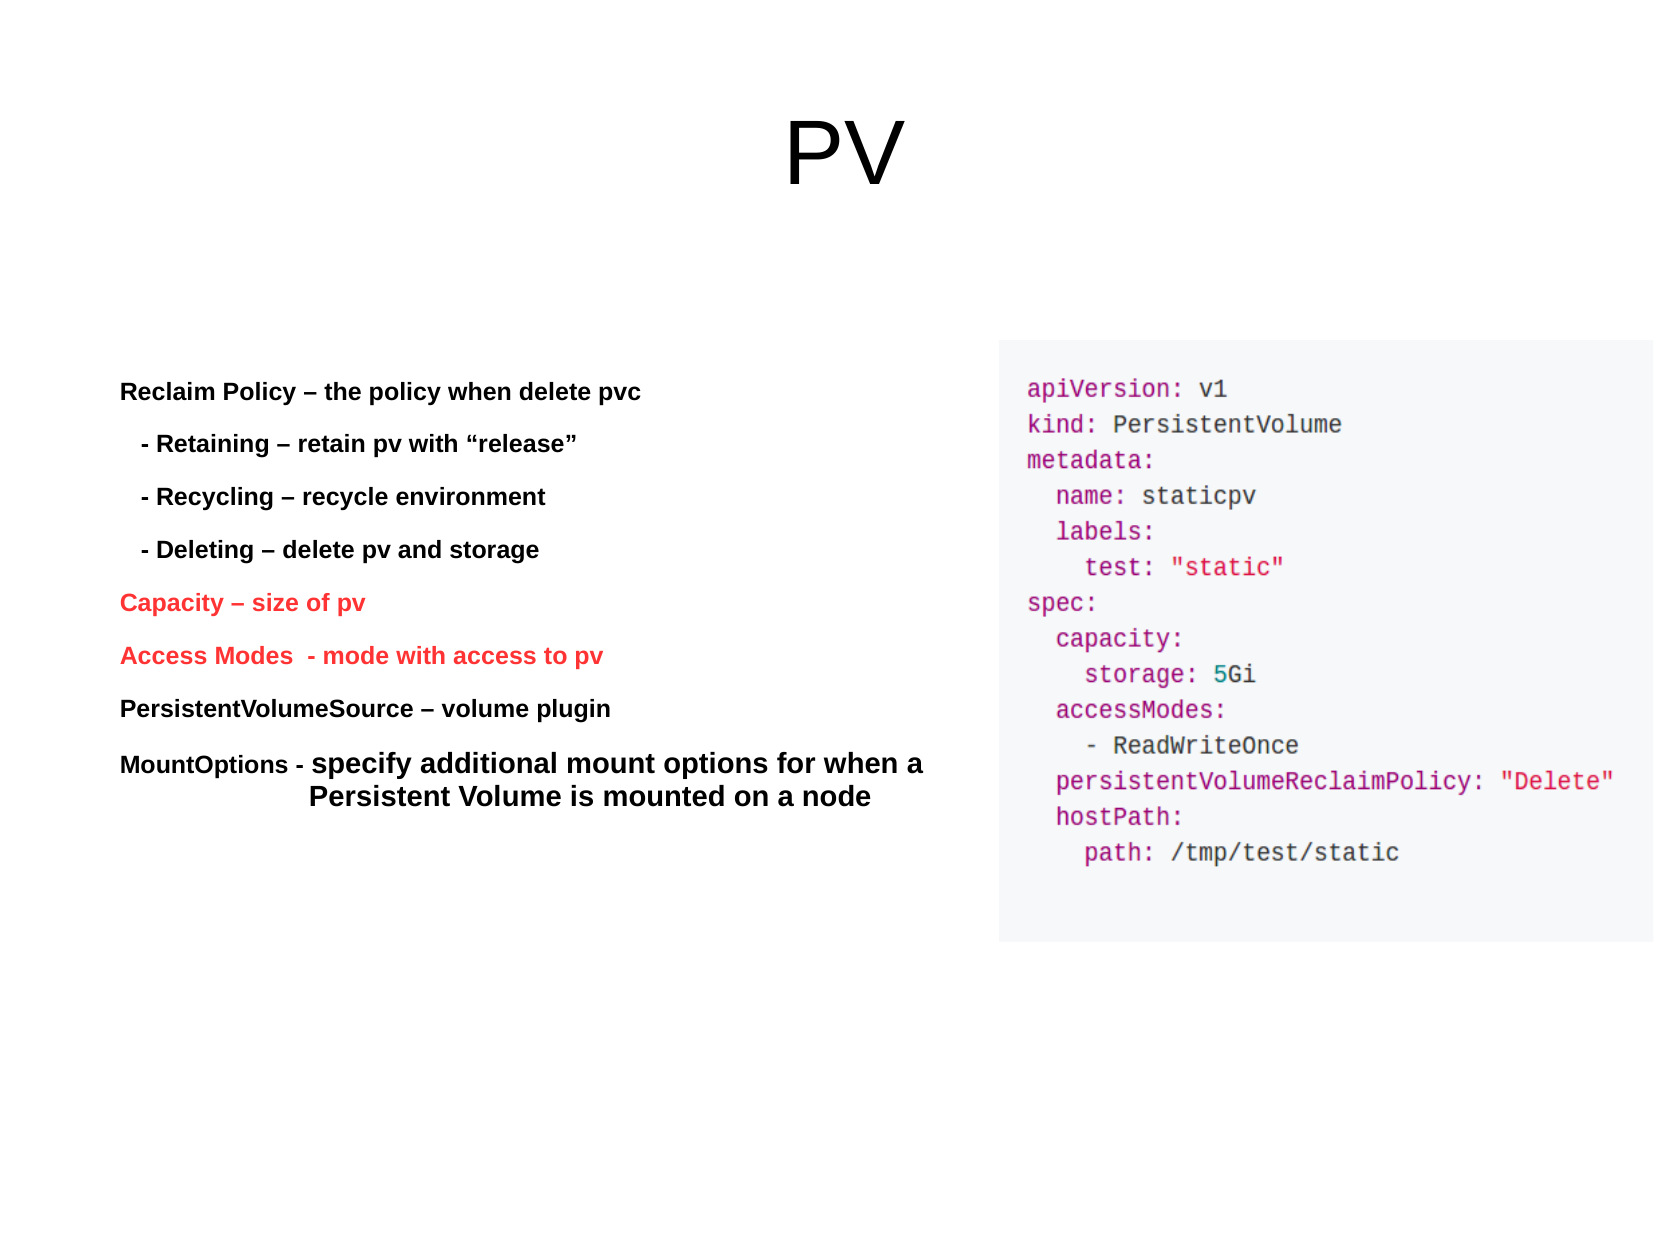

# PV
Reclaim Policy – the policy when delete pvc
 - Retaining – retain pv with “release”
 - Recycling – recycle environment
 - Deleting – delete pv and storage
Capacity – size of pv
Access Modes - mode with access to pv
PersistentVolumeSource – volume plugin
MountOptions - specify additional mount options for when a Persistent Volume is mounted on a node